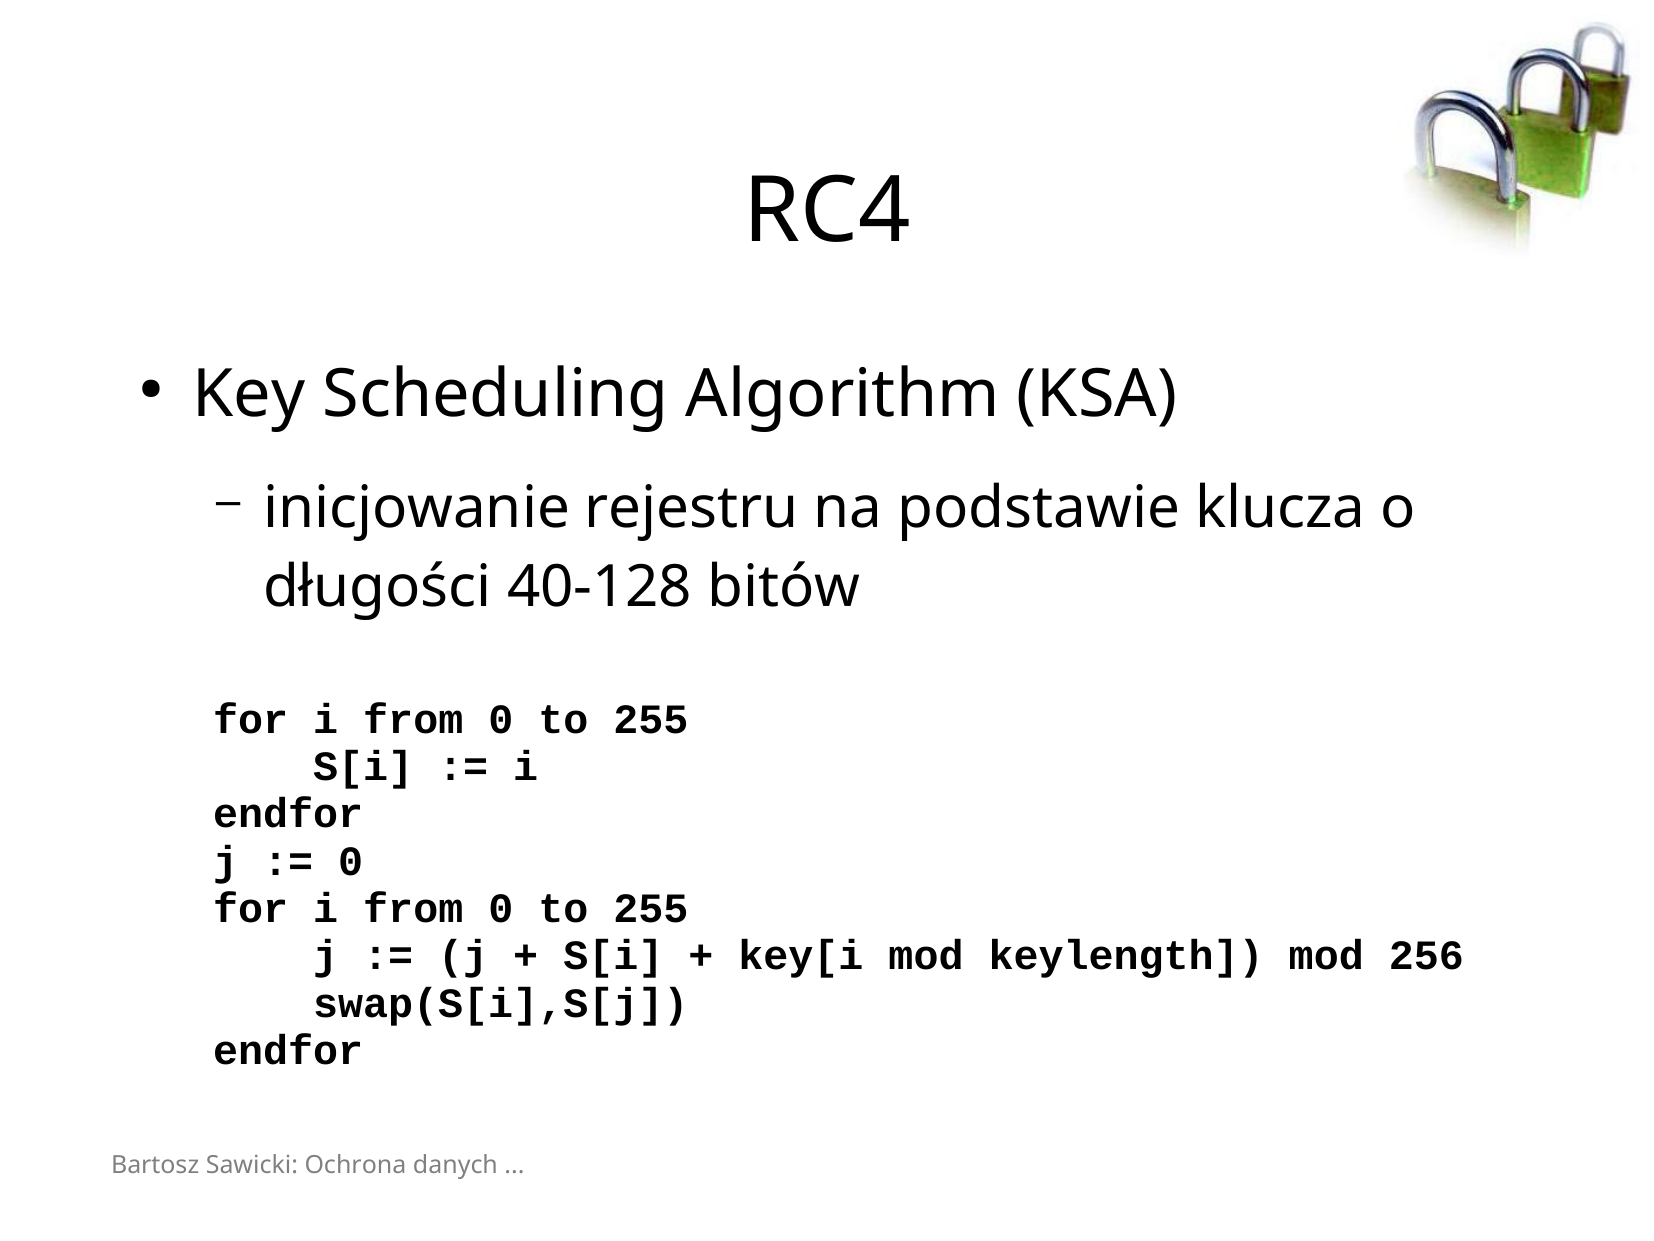

# RC4
Key Scheduling Algorithm (KSA)
inicjowanie rejestru na podstawie klucza o długości 40-128 bitów
for i from 0 to 255
 S[i] := i
endfor
j := 0
for i from 0 to 255
 j := (j + S[i] + key[i mod keylength]) mod 256
 swap(S[i],S[j])
endfor